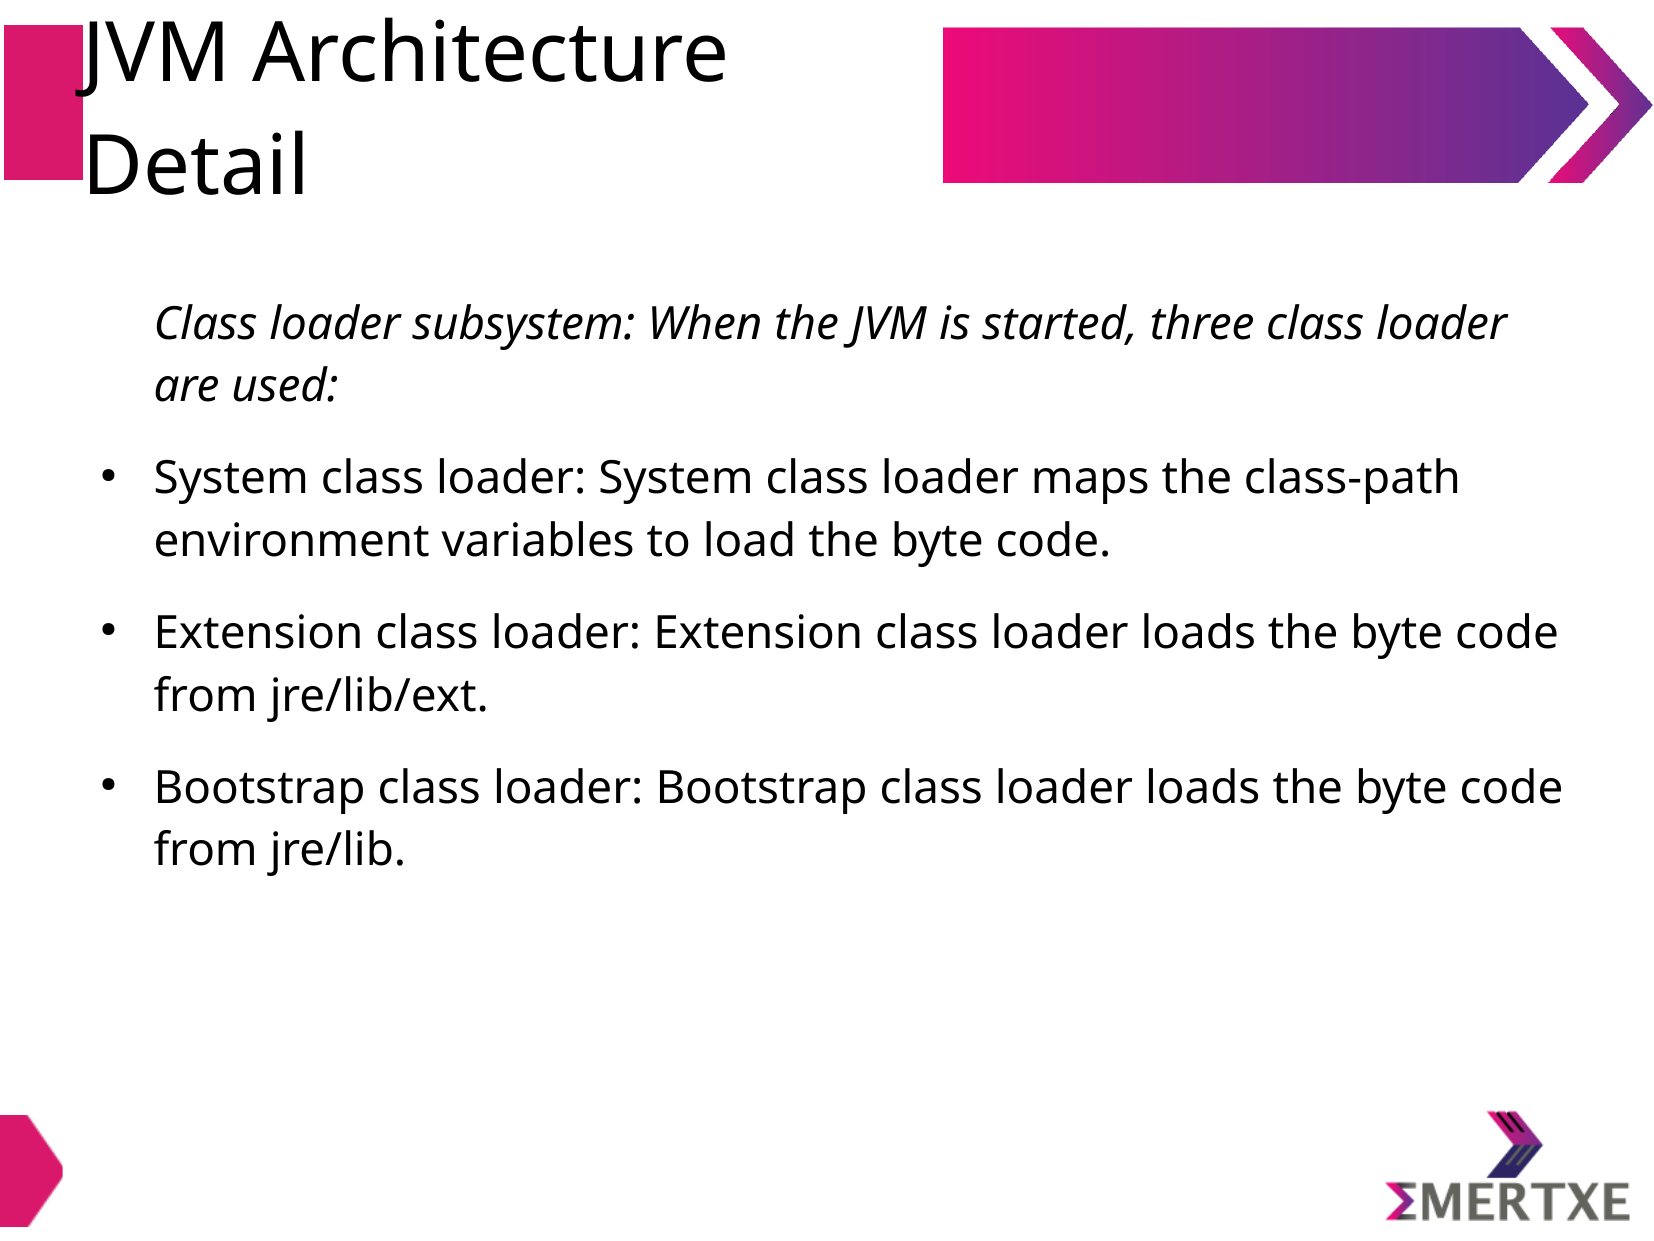

# JVM Architecture Detail
Class loader subsystem: When the JVM is started, three class loader are used:
System class loader: System class loader maps the class-path environment variables to load the byte code.
Extension class loader: Extension class loader loads the byte code from jre/lib/ext.
Bootstrap class loader: Bootstrap class loader loads the byte code from jre/lib.